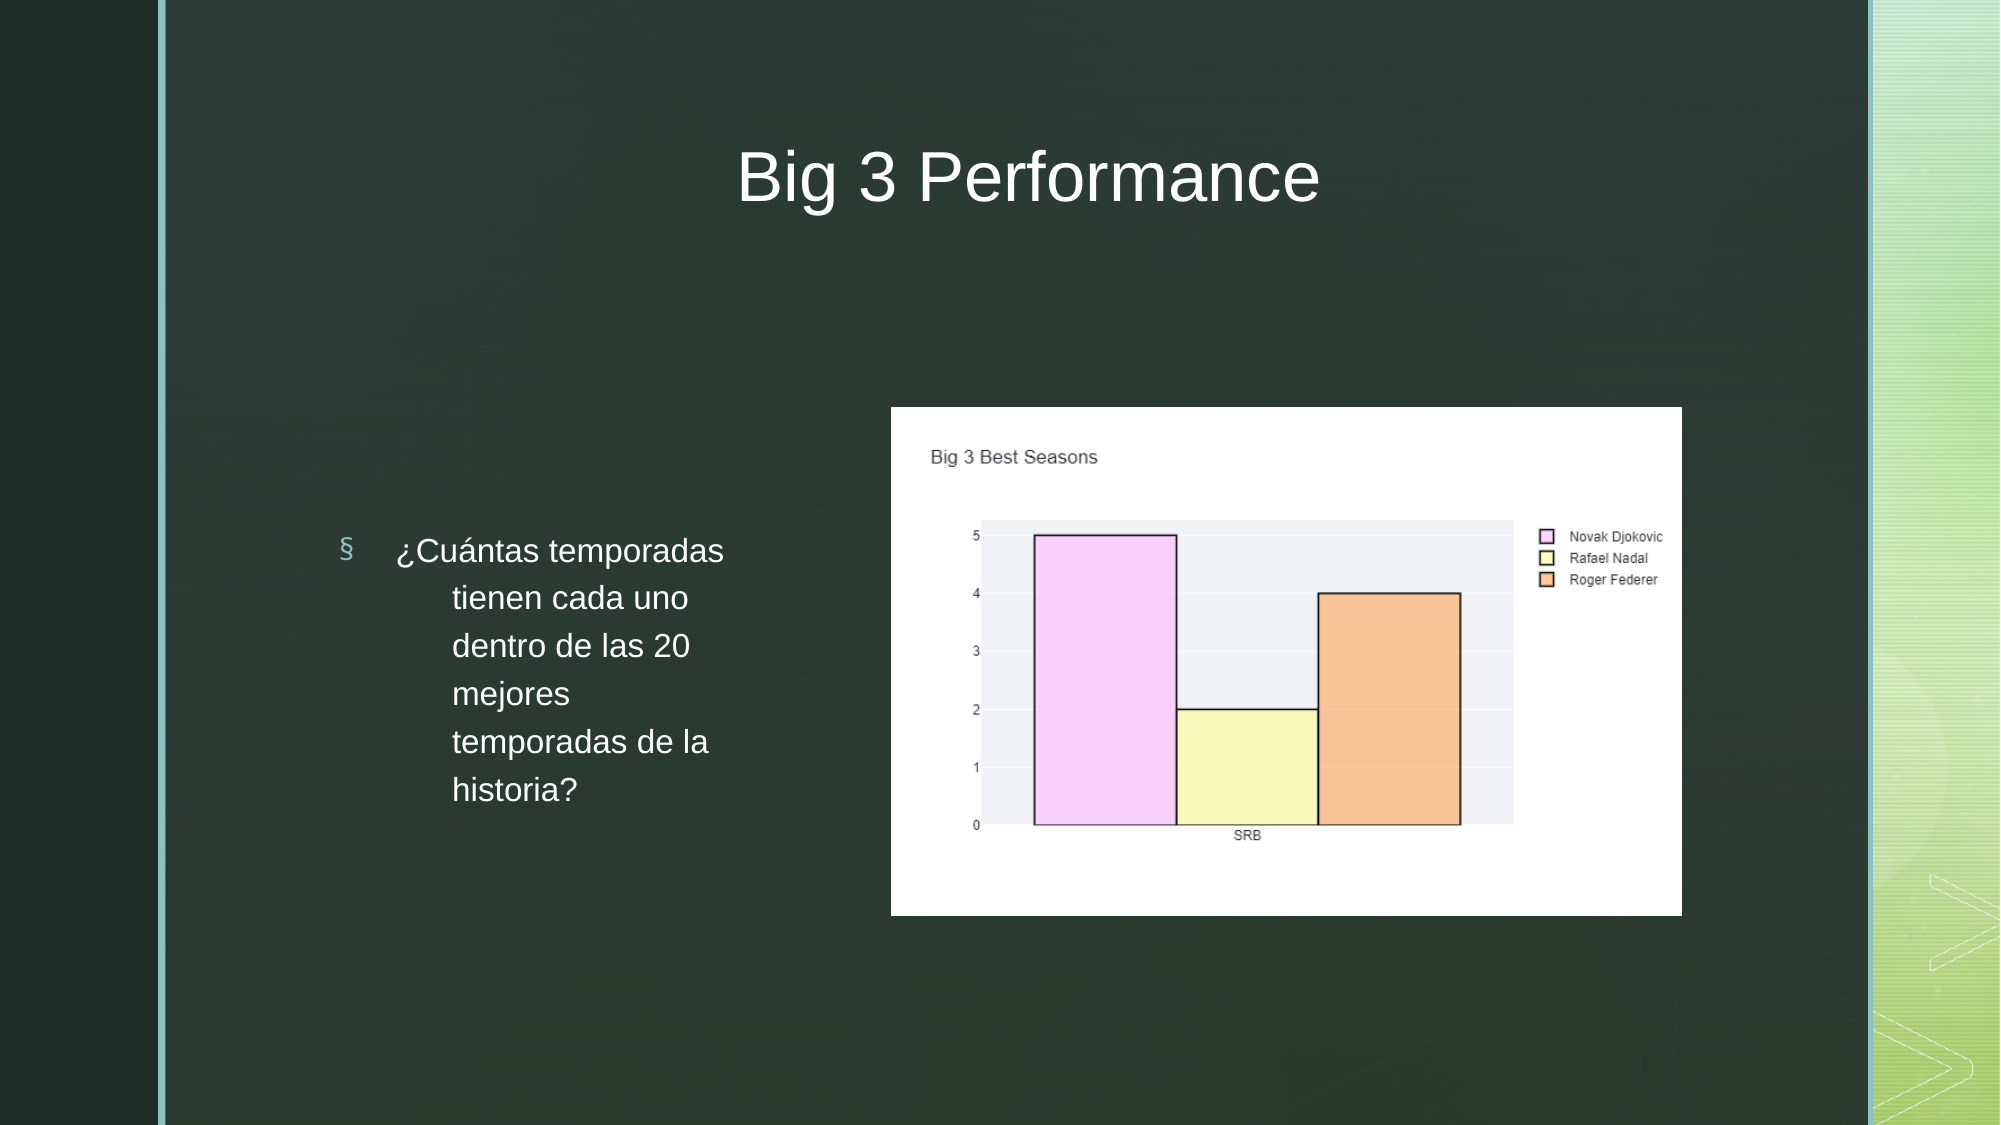

# Big 3 Performance
¿Cuántas temporadas tienen cada uno dentro de las 20 mejores temporadas de la historia?